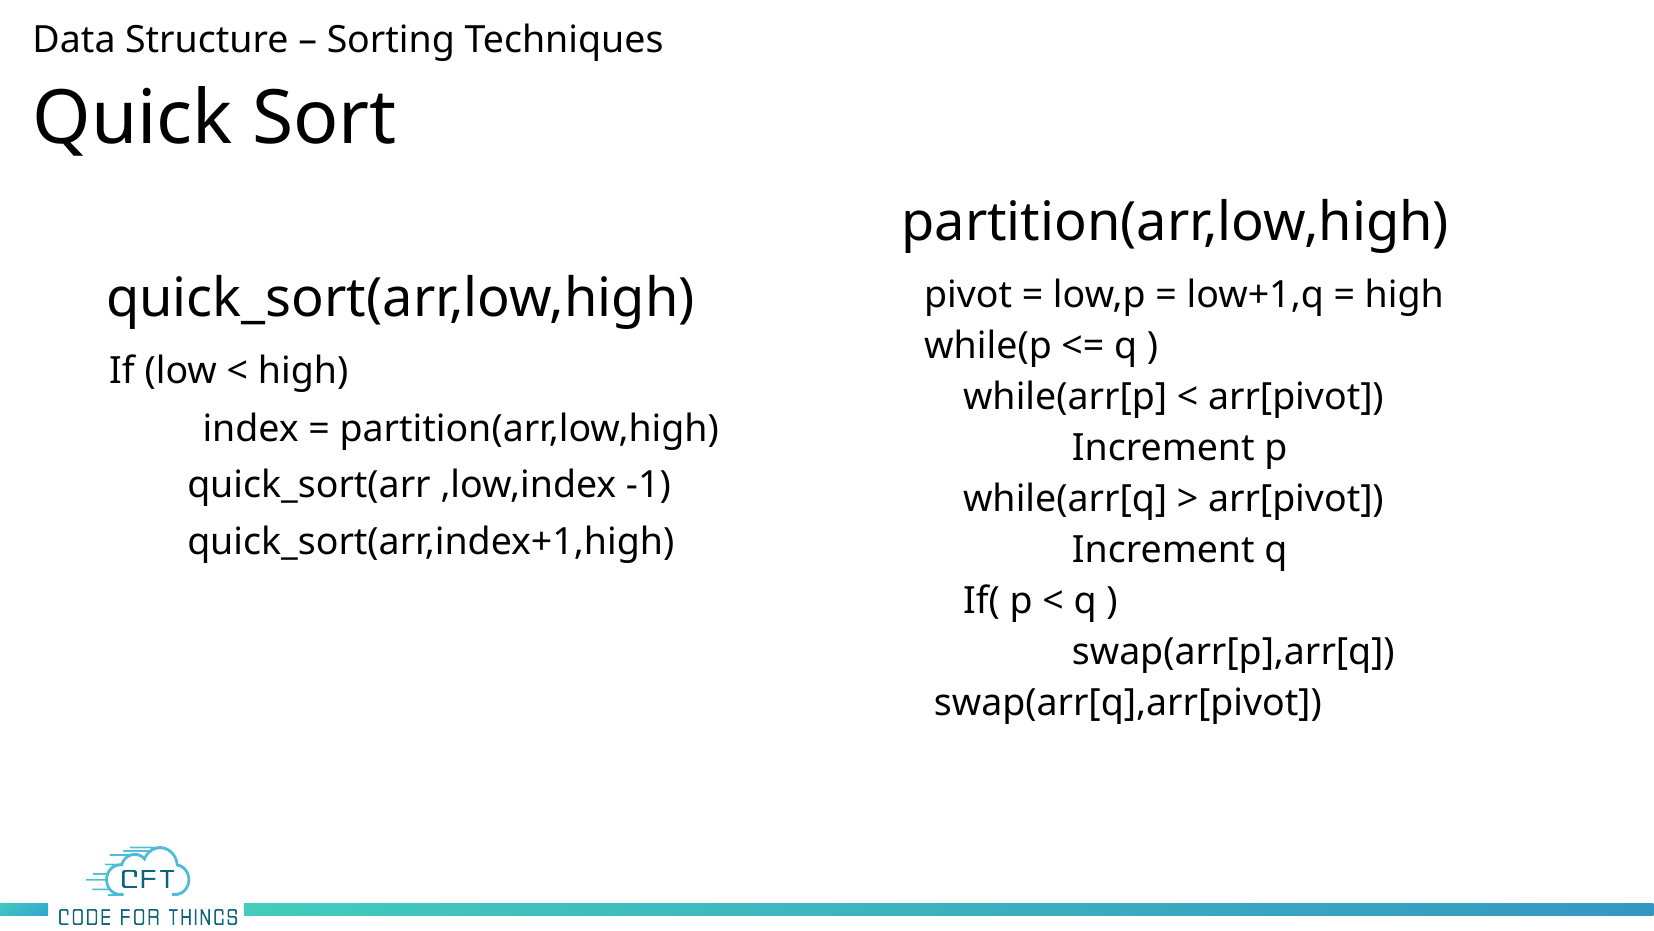

Data Structure – Sorting Techniques
Quick Sort
partition(arr,low,high)
# quick_sort(arr,low,high)
pivot = low,p = low+1,q = high
while(p <= q )
 while(arr[p] < arr[pivot])
		Increment p
 while(arr[q] > arr[pivot])
		Increment q
 If( p < q )
		swap(arr[p],arr[q])
 swap(arr[q],arr[pivot])
If (low < high)
	 index = partition(arr,low,high)
 quick_sort(arr ,low,index -1)
 quick_sort(arr,index+1,high)